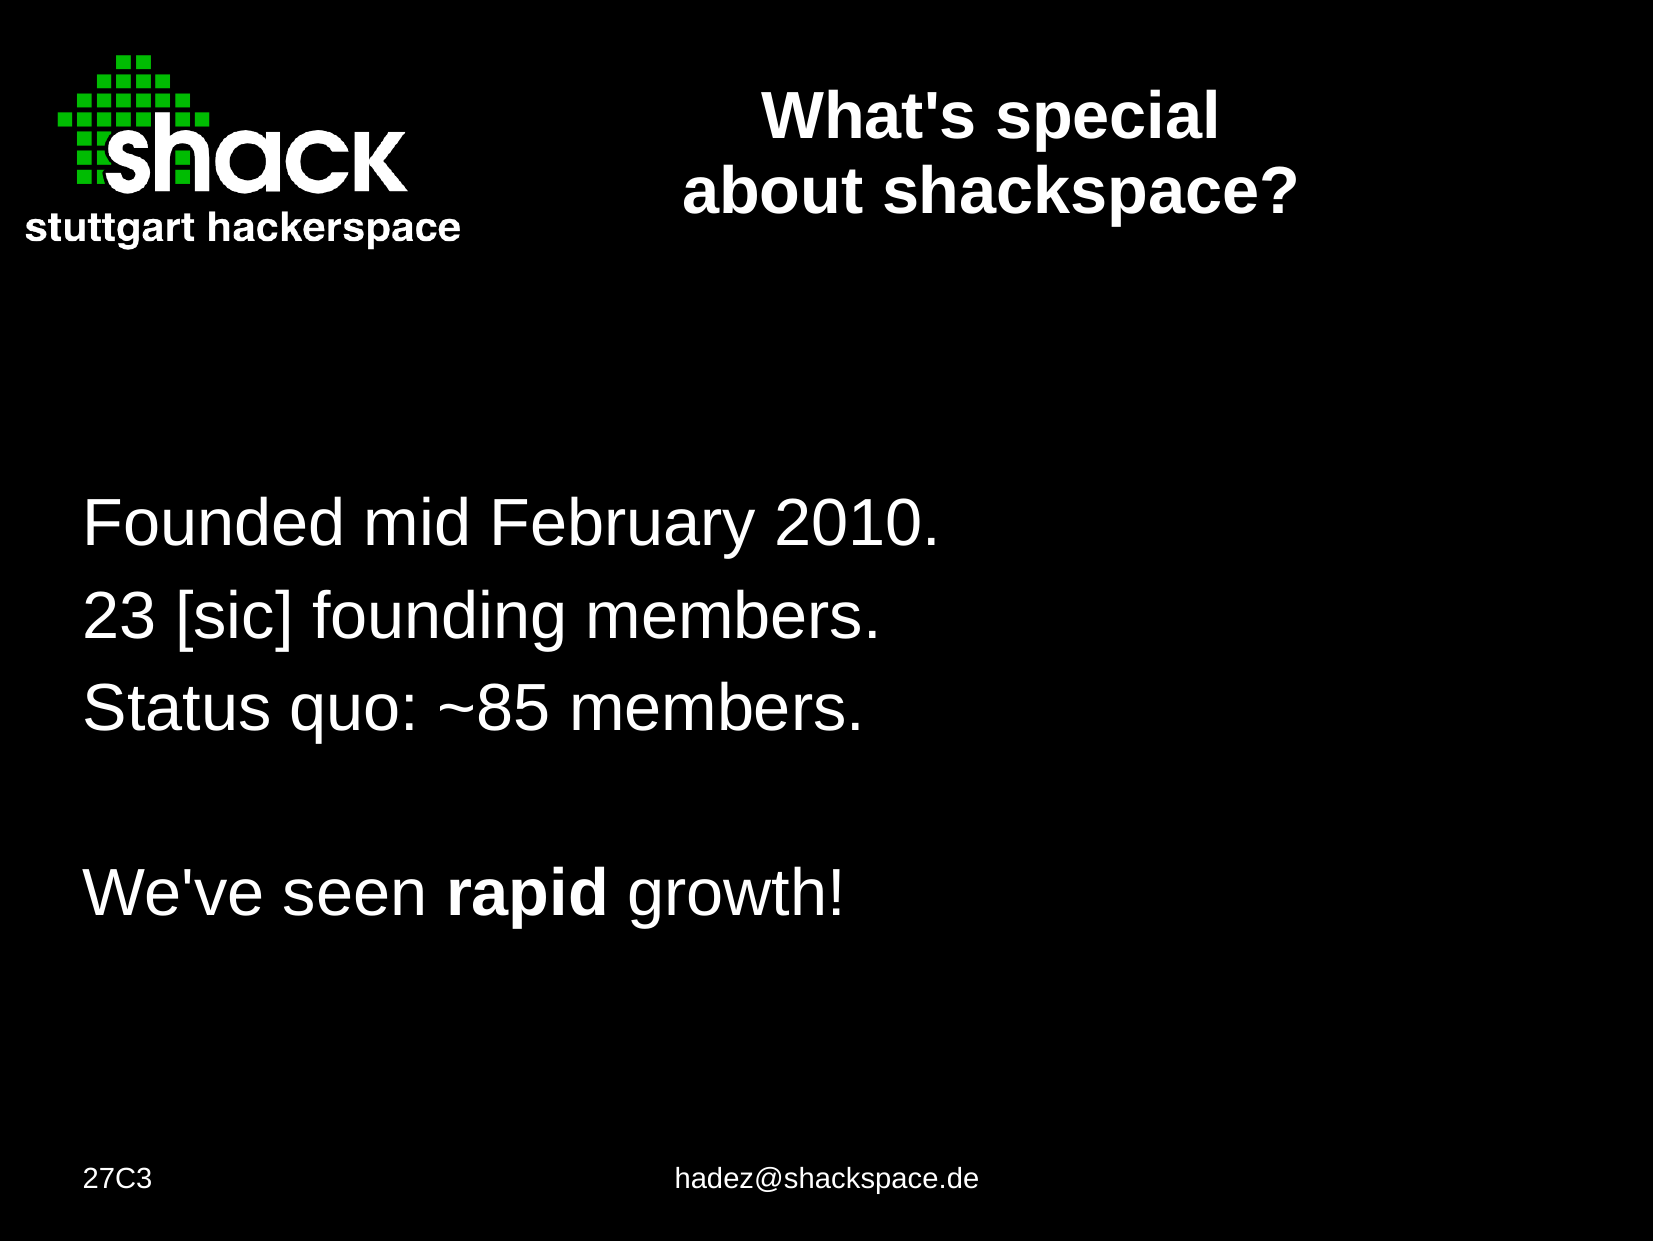

# What's special about shackspace?
Founded mid February 2010.
23 [sic] founding members.
Status quo: ~85 members.
We've seen rapid growth!